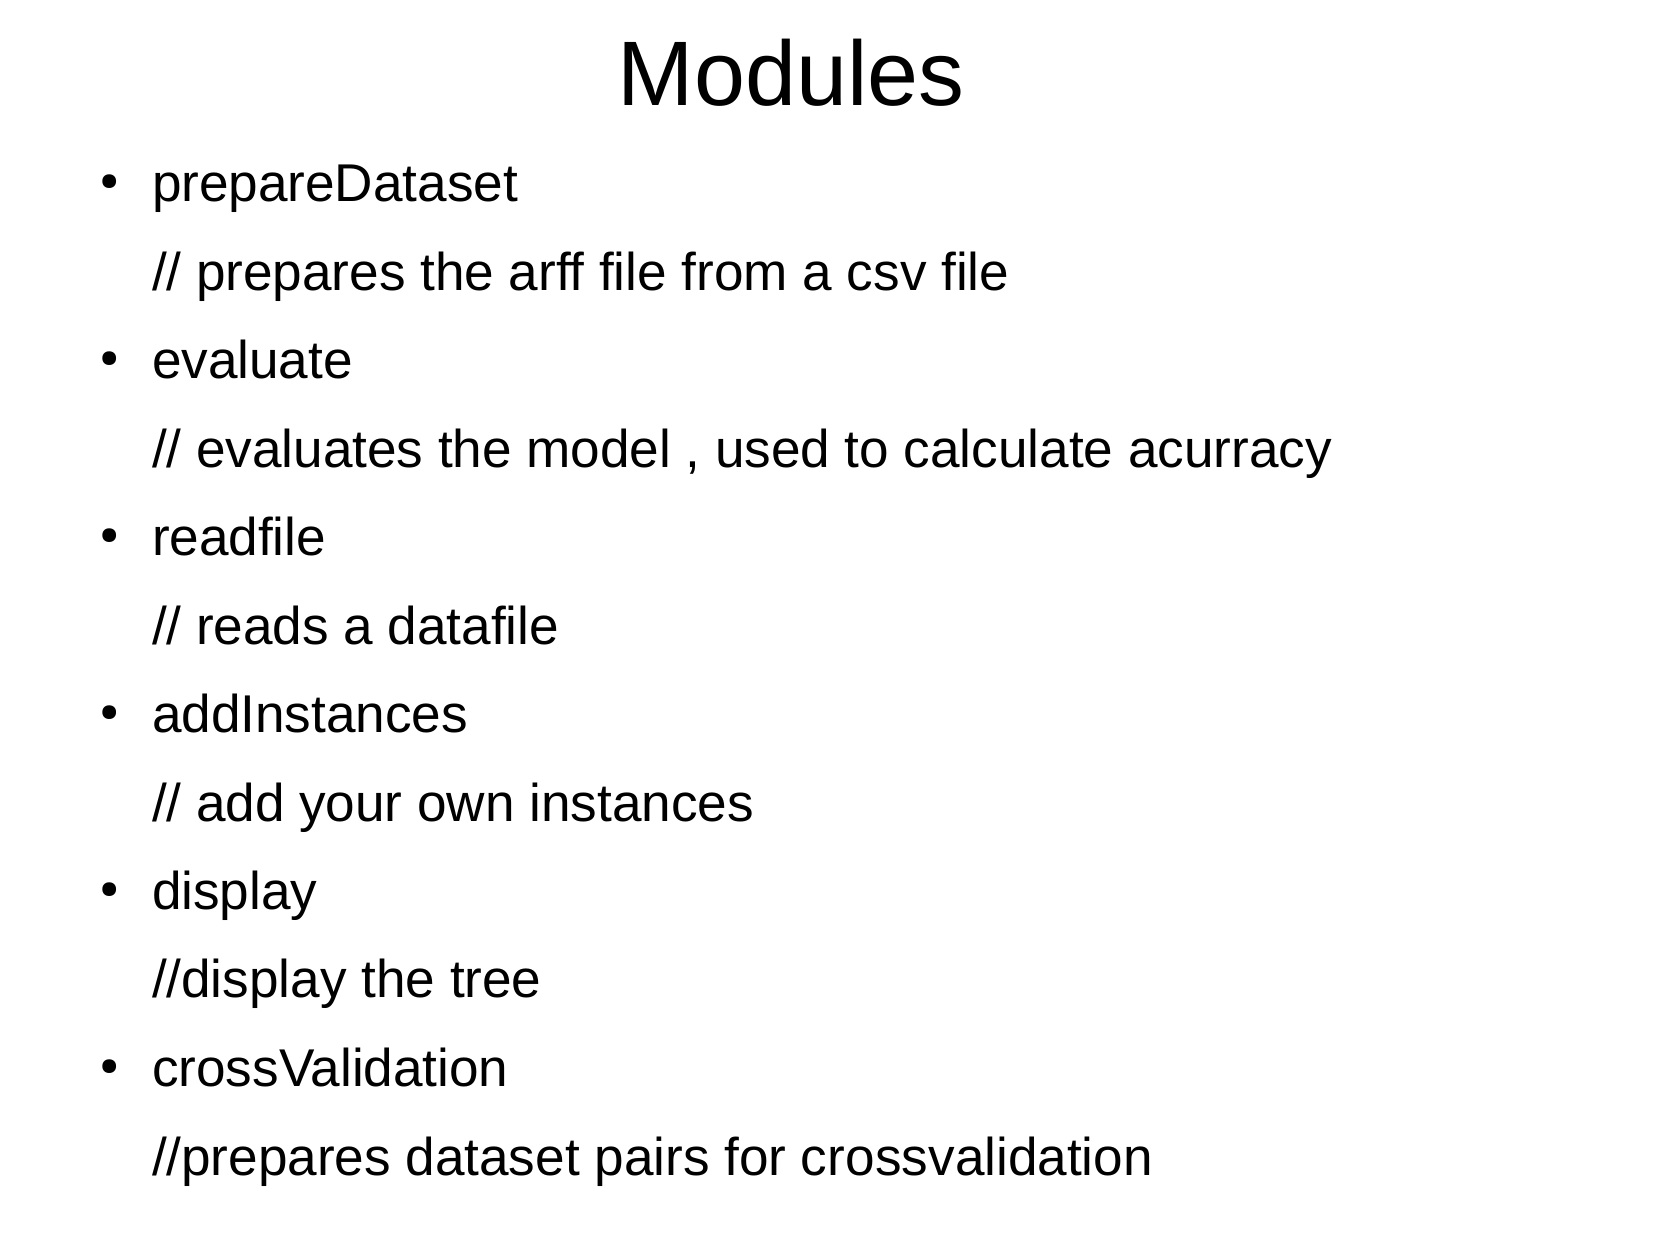

# Modules
prepareDataset
// prepares the arff file from a csv file
evaluate
// evaluates the model , used to calculate acurracy
readfile
// reads a datafile
addInstances
// add your own instances
display
//display the tree
crossValidation
//prepares dataset pairs for crossvalidation